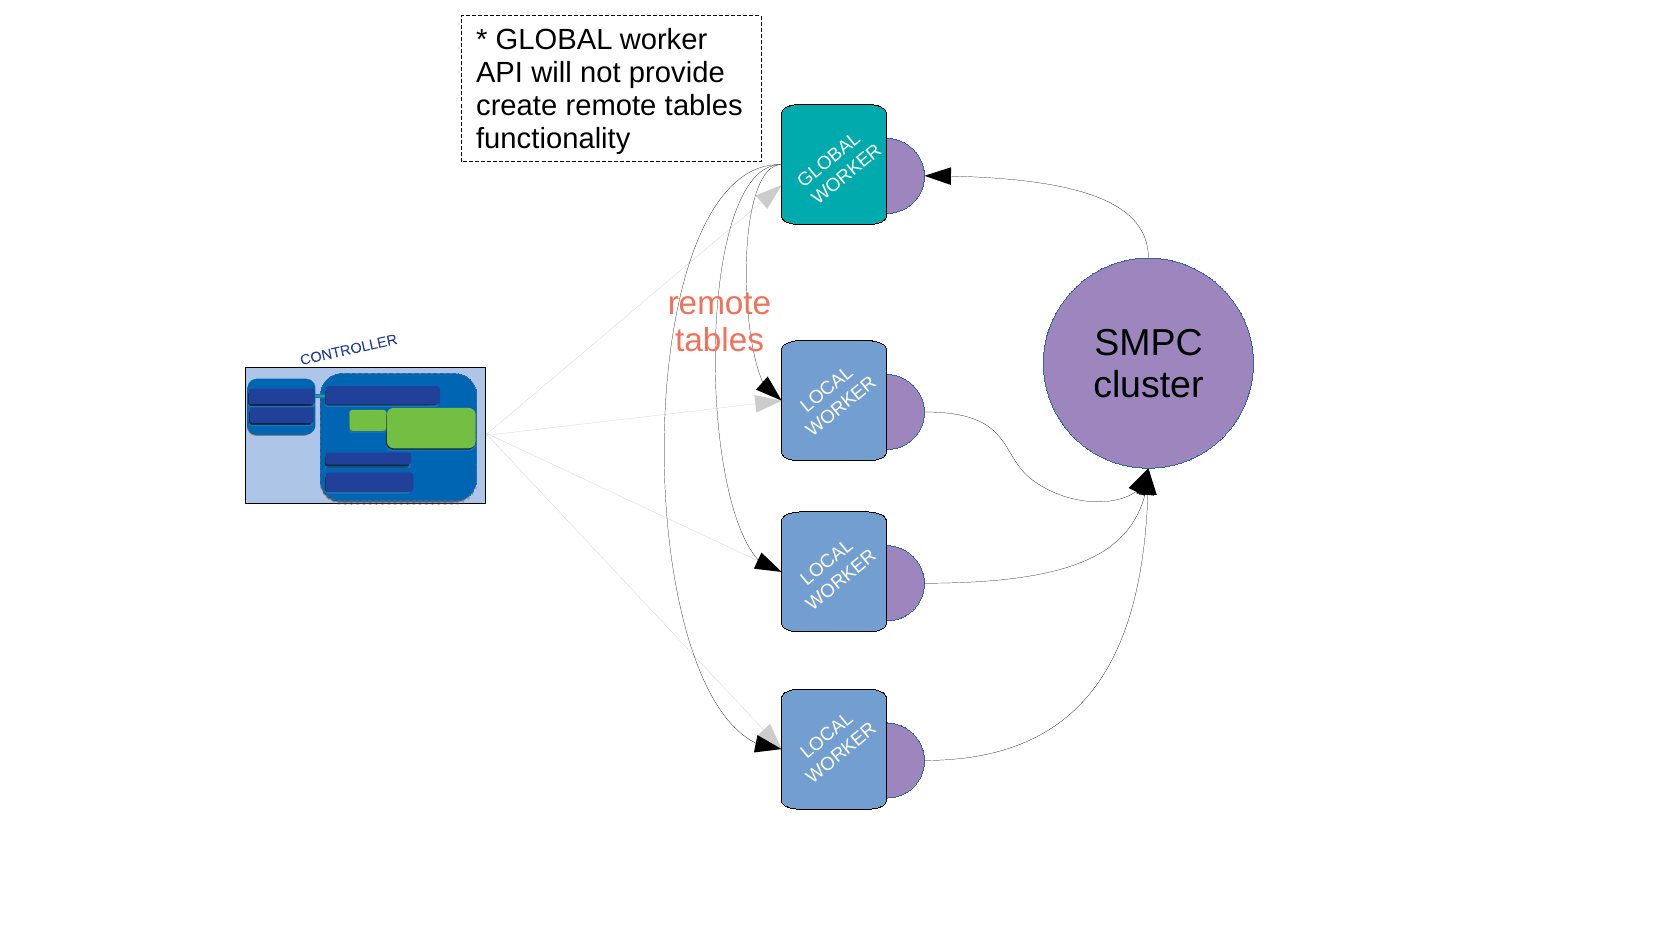

* GLOBAL worker API will not provide create remote tables functionality
GLOBAL
WORKER
SMPC
cluster
remote
tables
CONTROLLER
LOCAL
WORKER
LOCAL
WORKER
LOCAL
WORKER